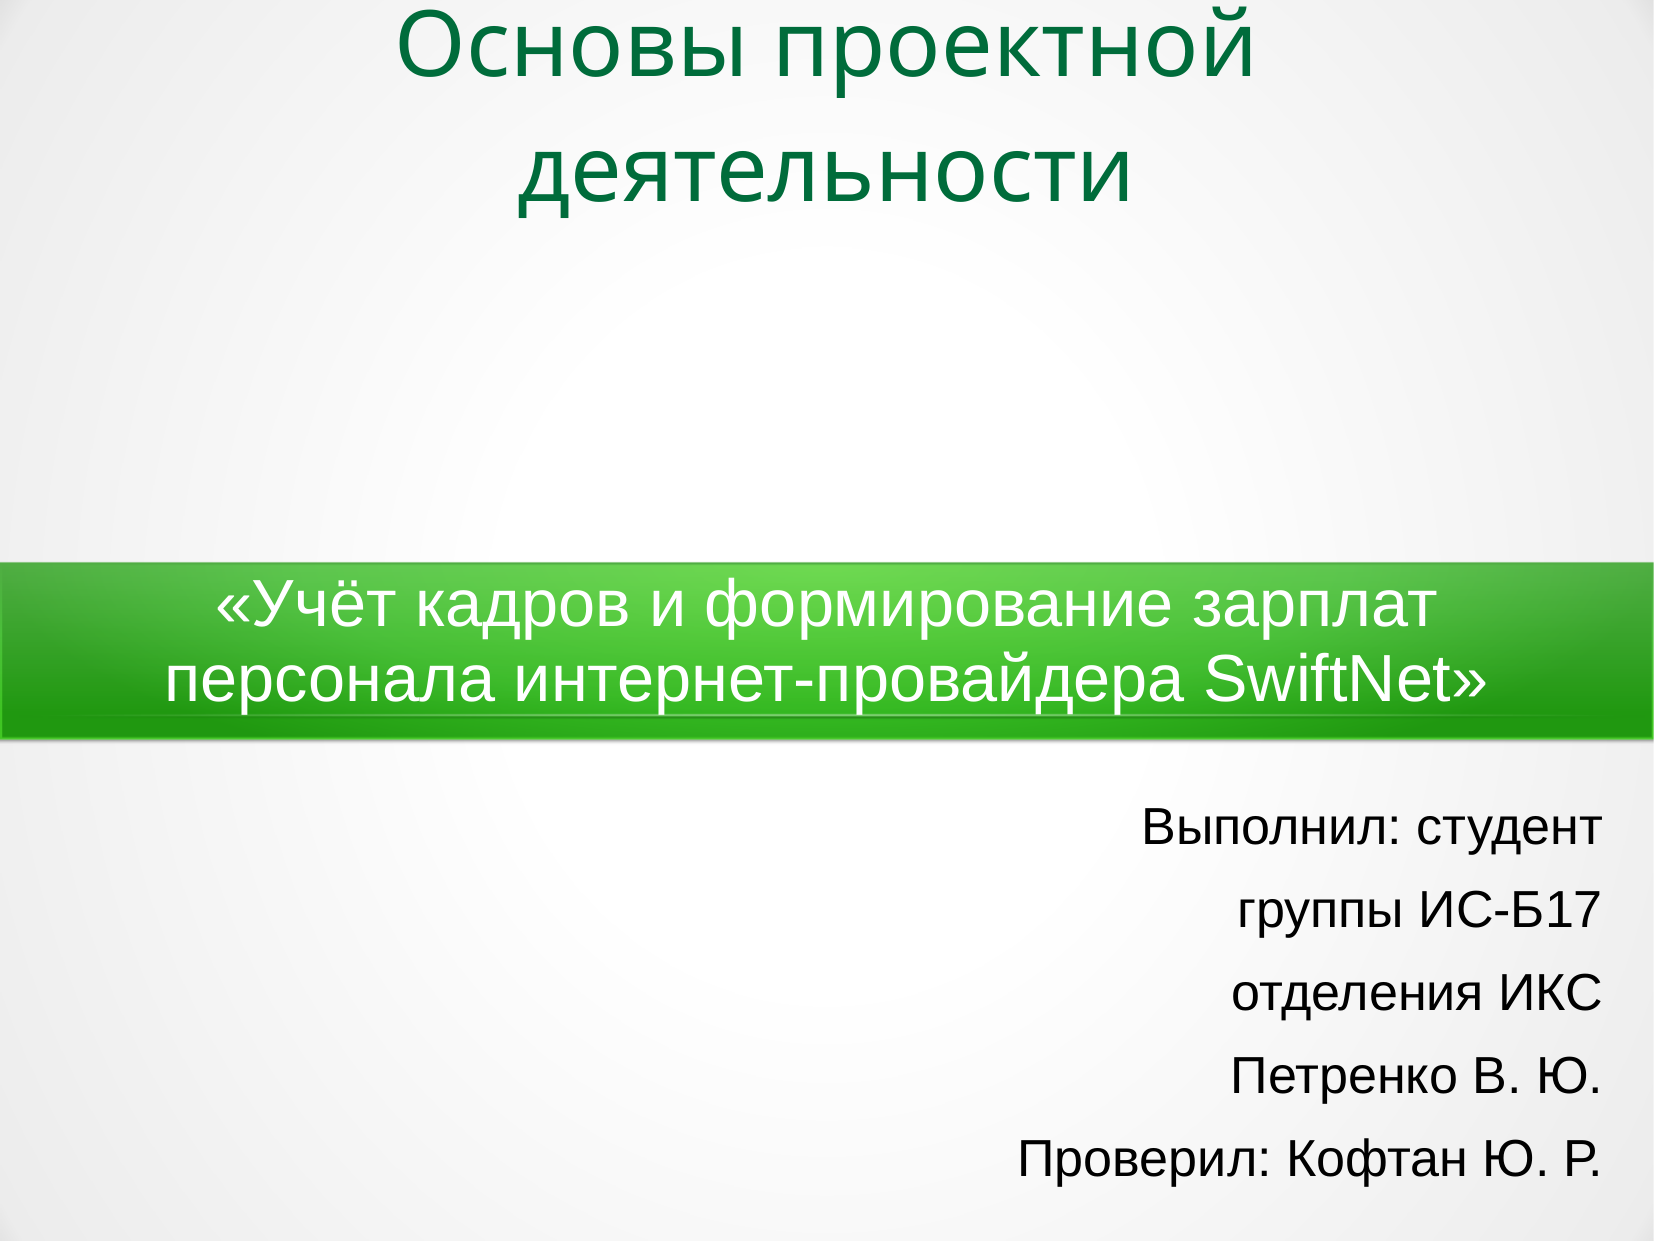

# Основы проектной деятельности
«Учёт кадров и формирование зарплат персонала интернет-провайдера SwiftNet»
Выполнил: студент
 группы ИС-Б17
 отделения ИКС
 Петренко В. Ю.
 Проверил: Кофтан Ю. Р.